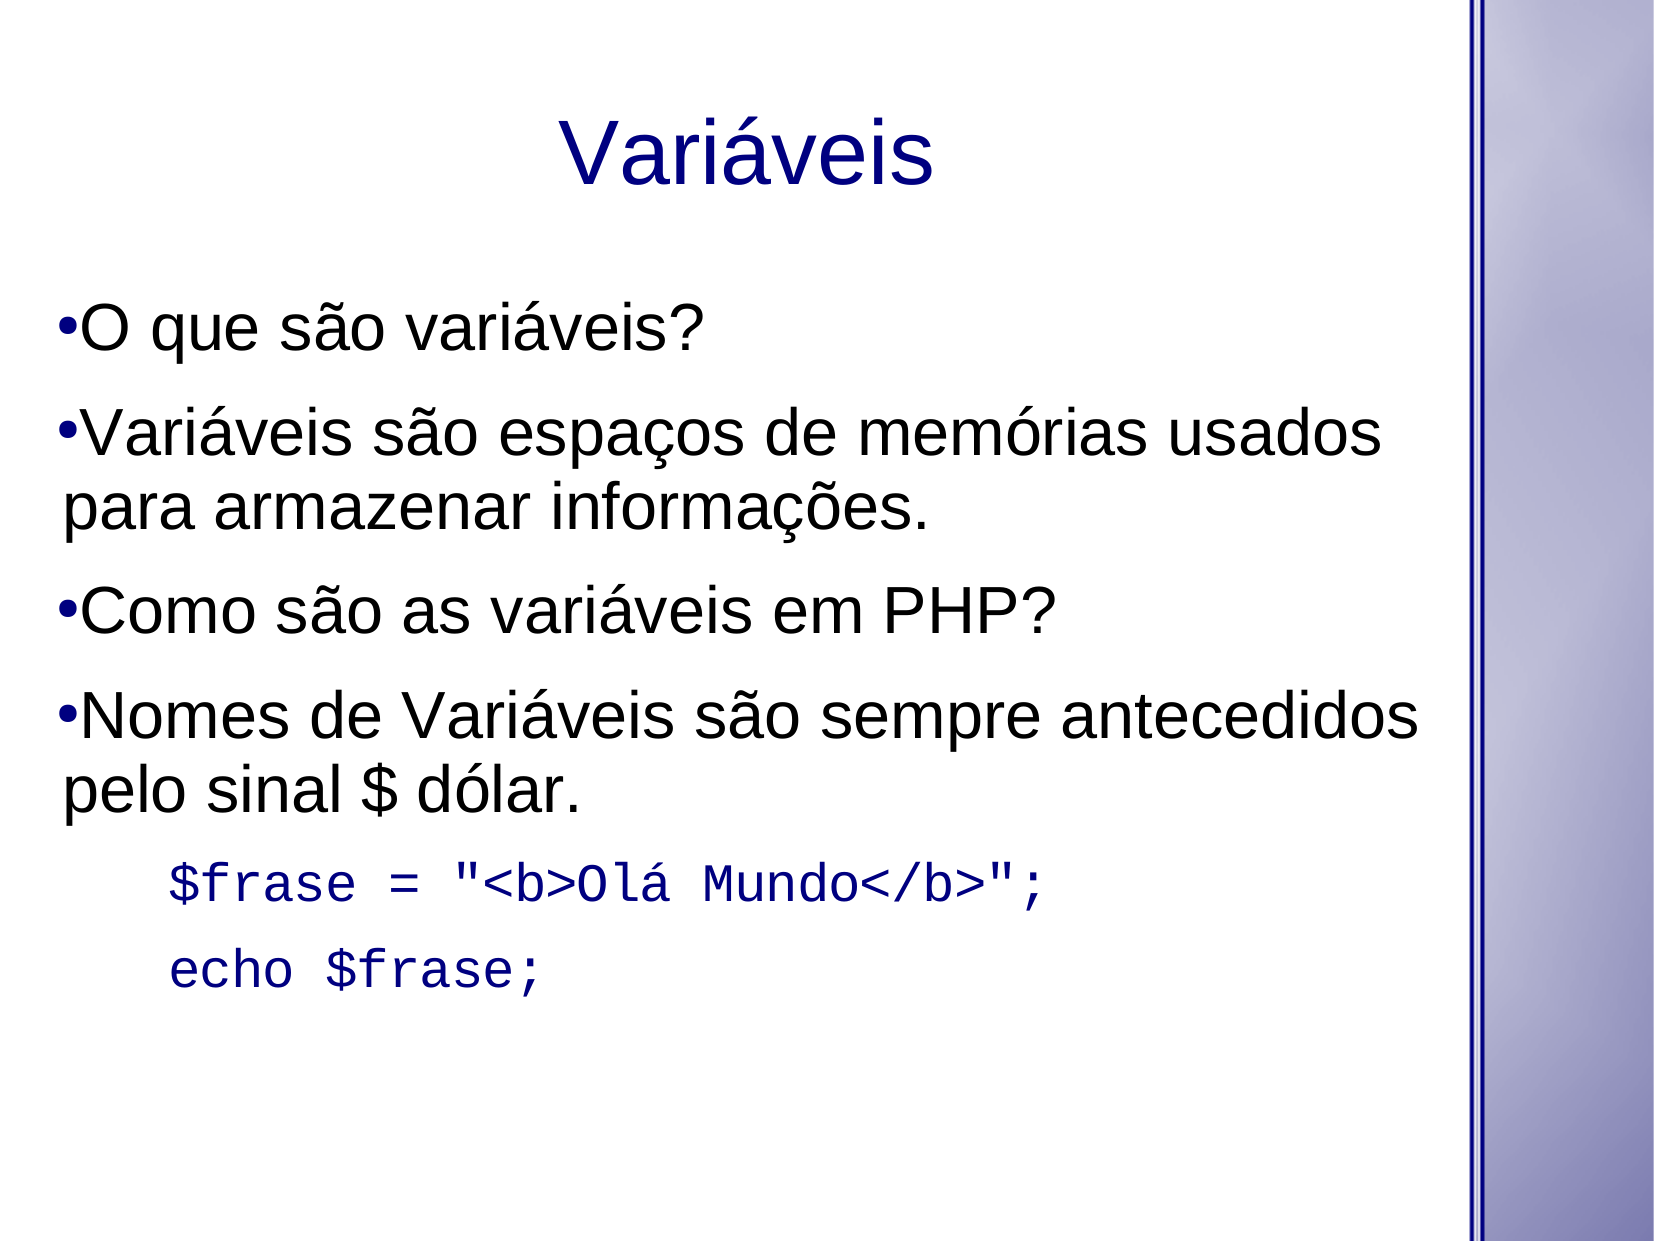

# Variáveis
O que são variáveis?
Variáveis são espaços de memórias usados para armazenar informações.
Como são as variáveis em PHP?
Nomes de Variáveis são sempre antecedidos pelo sinal $ dólar.
$frase = "<b>Olá Mundo</b>";
echo $frase;